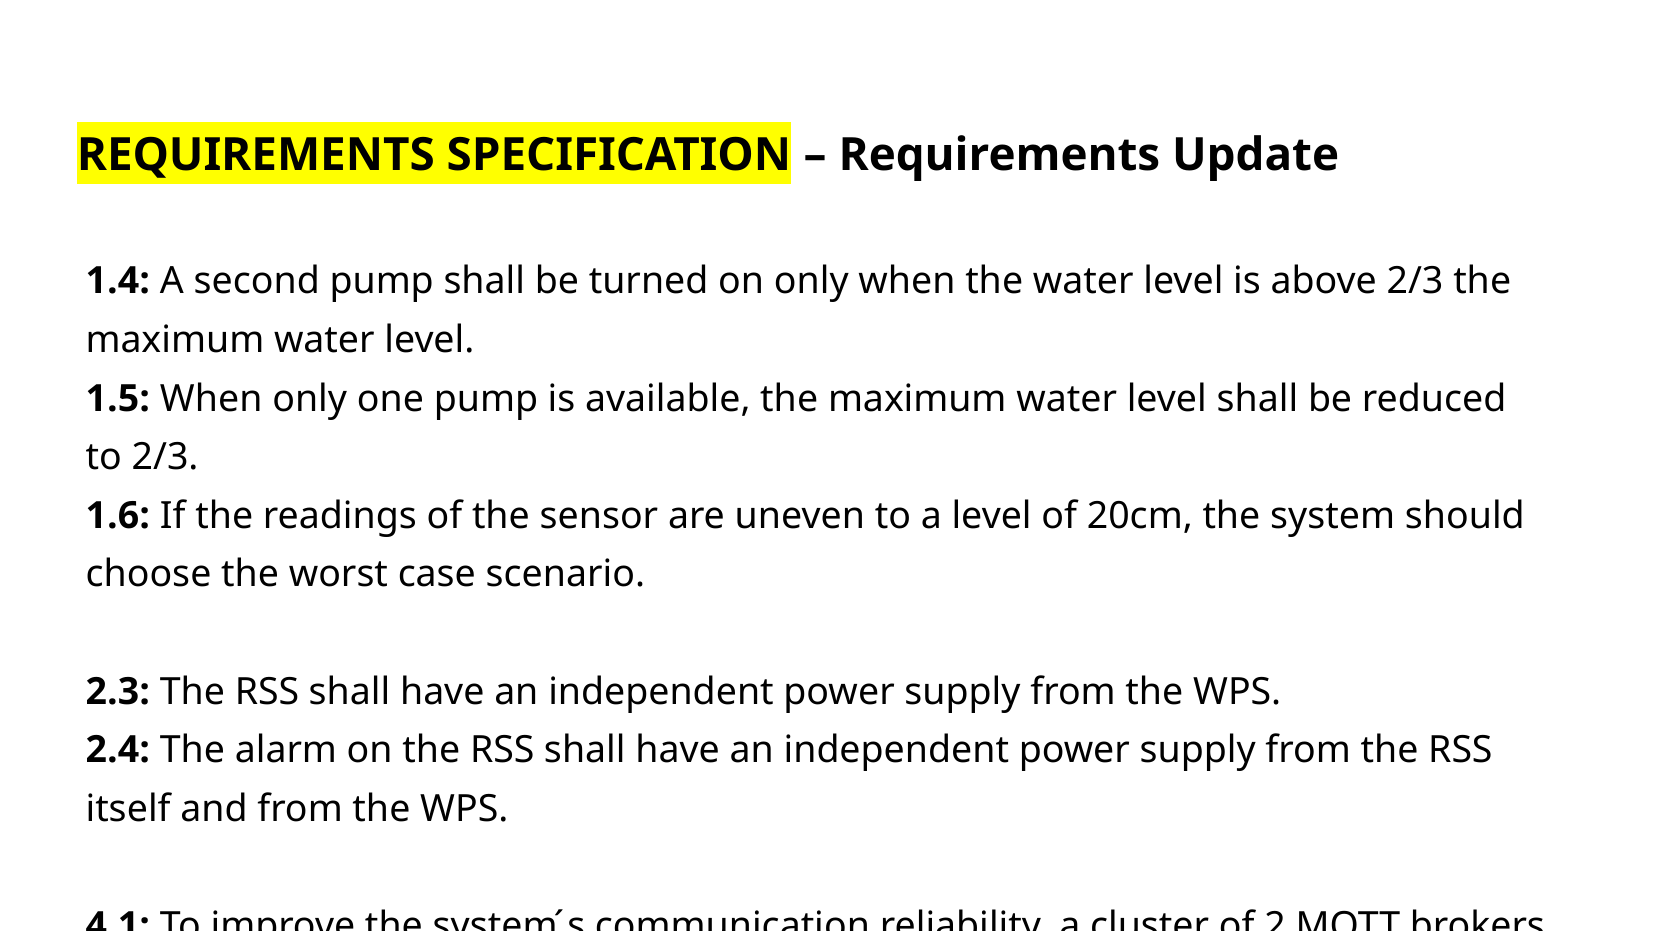

# REQUIREMENTS SPECIFICATION – Requirements Update
1.4: A second pump shall be turned on only when the water level is above 2/3 the maximum water level.
1.5: When only one pump is available, the maximum water level shall be reduced to 2/3.
1.6: If the readings of the sensor are uneven to a level of 20cm, the system should choose the worst case scenario.
2.3: The RSS shall have an independent power supply from the WPS.
2.4: The alarm on the RSS shall have an independent power supply from the RSS itself and from the WPS.
4.1: To improve the system ́s communication reliability, a cluster of 2 MQTT brokers shall be deployed.